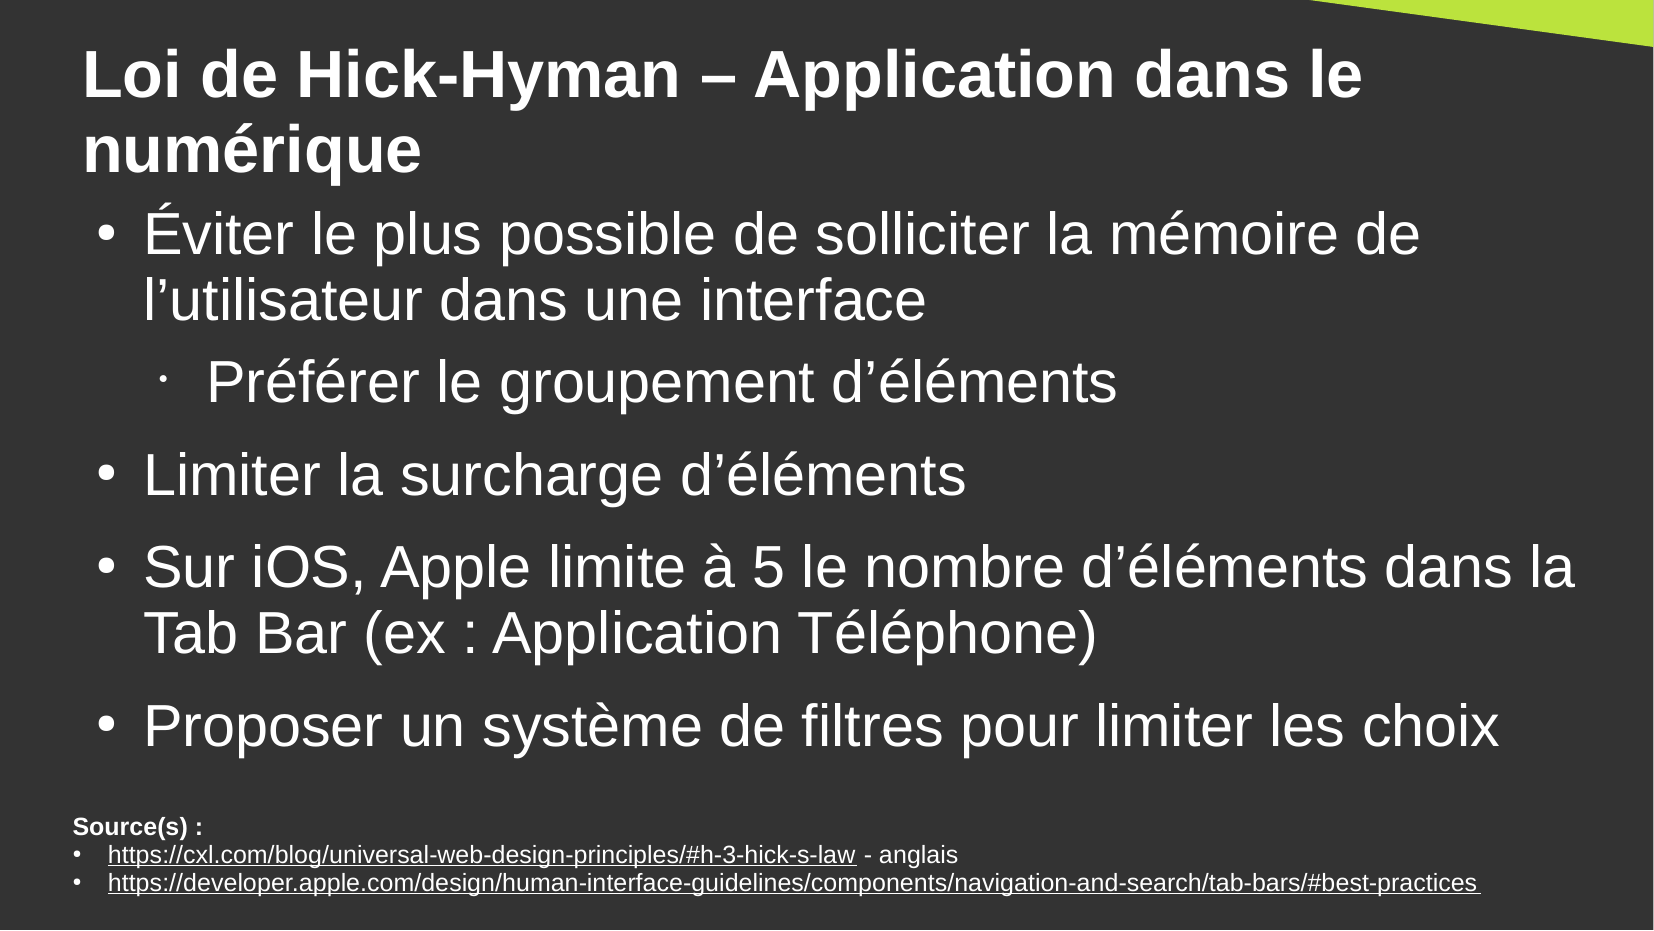

# Loi de Hick-Hyman – Application dans le numérique
Éviter le plus possible de solliciter la mémoire de l’utilisateur dans une interface
Préférer le groupement d’éléments
Limiter la surcharge d’éléments
Sur iOS, Apple limite à 5 le nombre d’éléments dans la Tab Bar (ex : Application Téléphone)
Proposer un système de filtres pour limiter les choix
Source(s) :
https://cxl.com/blog/universal-web-design-principles/#h-3-hick-s-law - anglais
https://developer.apple.com/design/human-interface-guidelines/components/navigation-and-search/tab-bars/#best-practices